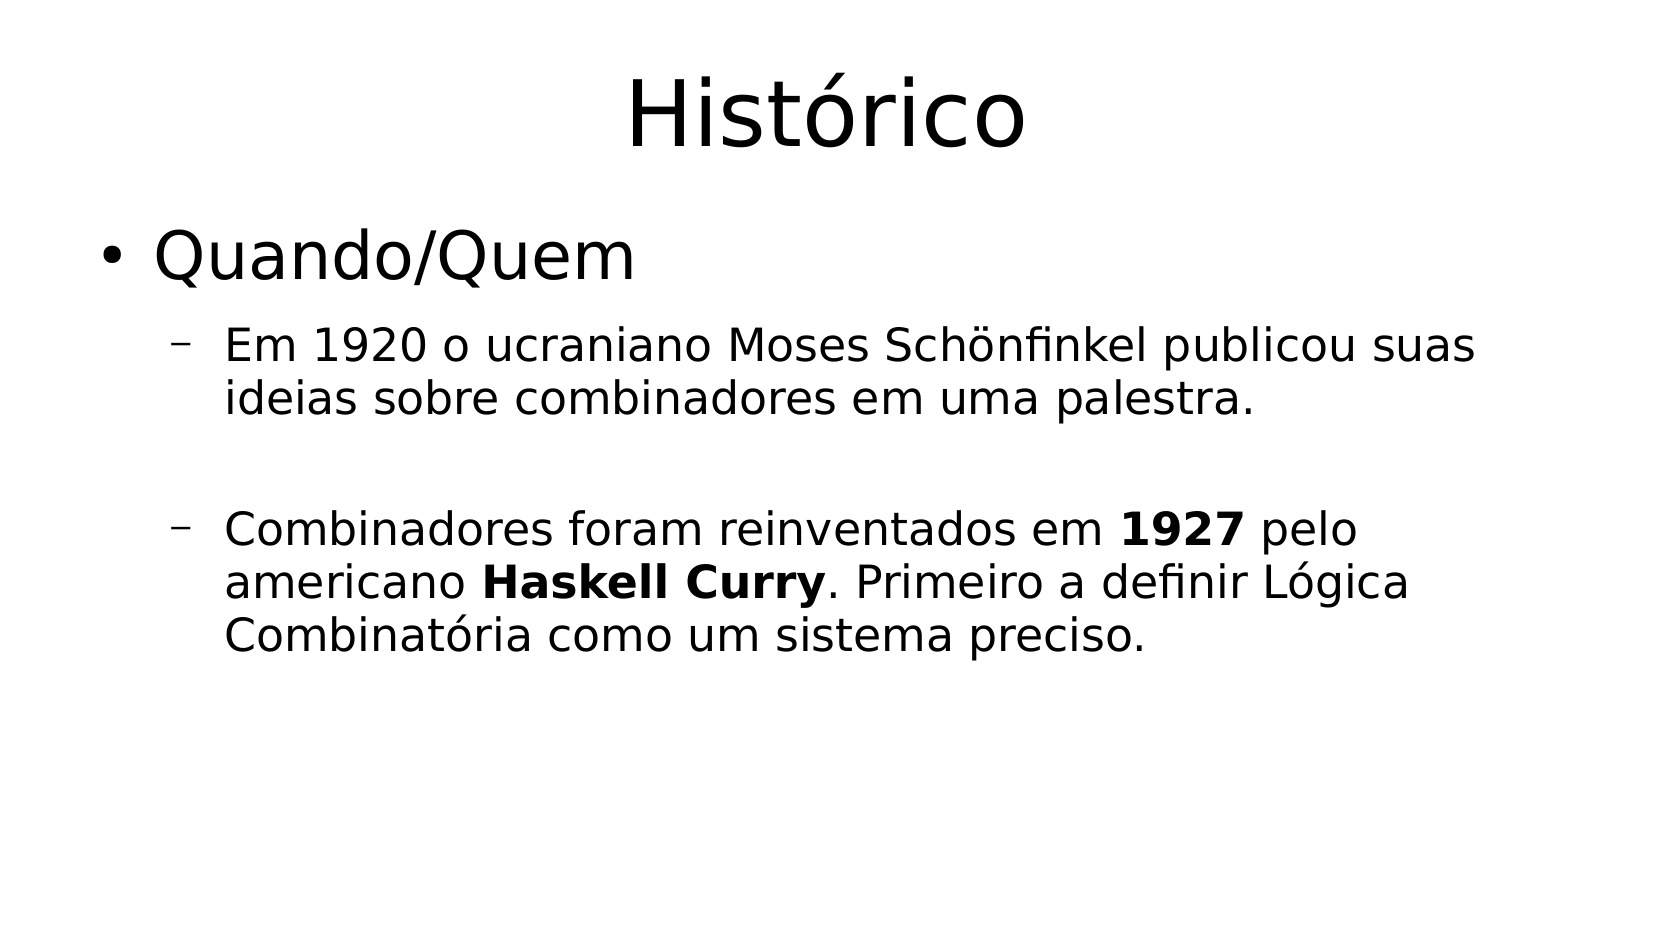

# Histórico
Quando/Quem
Em 1920 o ucraniano Moses Schönfinkel publicou suas ideias sobre combinadores em uma palestra.
Combinadores foram reinventados em 1927 pelo americano Haskell Curry. Primeiro a definir Lógica Combinatória como um sistema preciso.